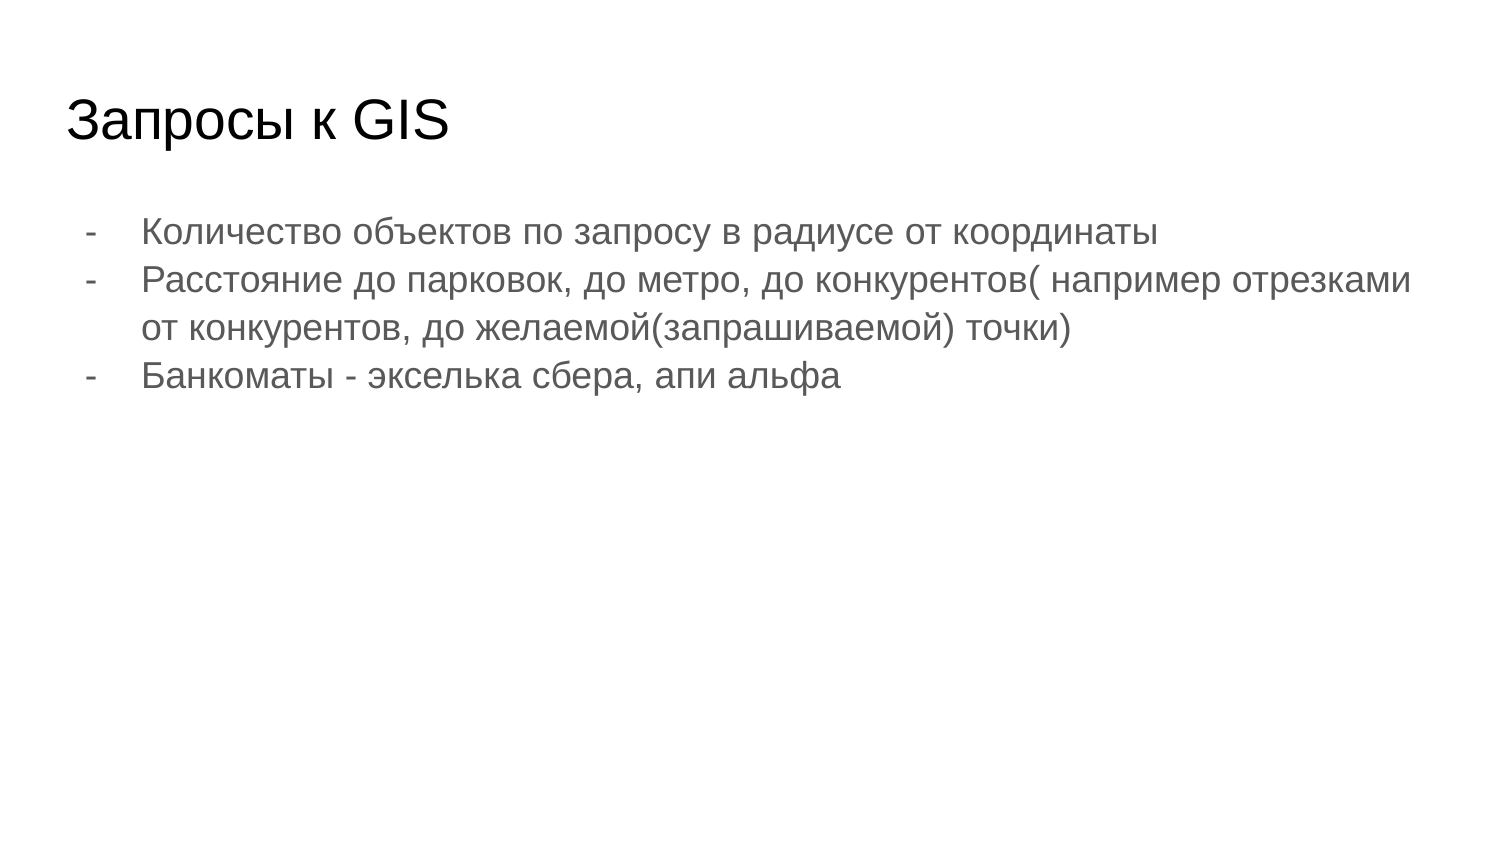

# Запросы к GIS
Количество объектов по запросу в радиусе от координаты
Расстояние до парковок, до метро, до конкурентов( например отрезками от конкурентов, до желаемой(запрашиваемой) точки)
Банкоматы - экселька сбера, апи альфа